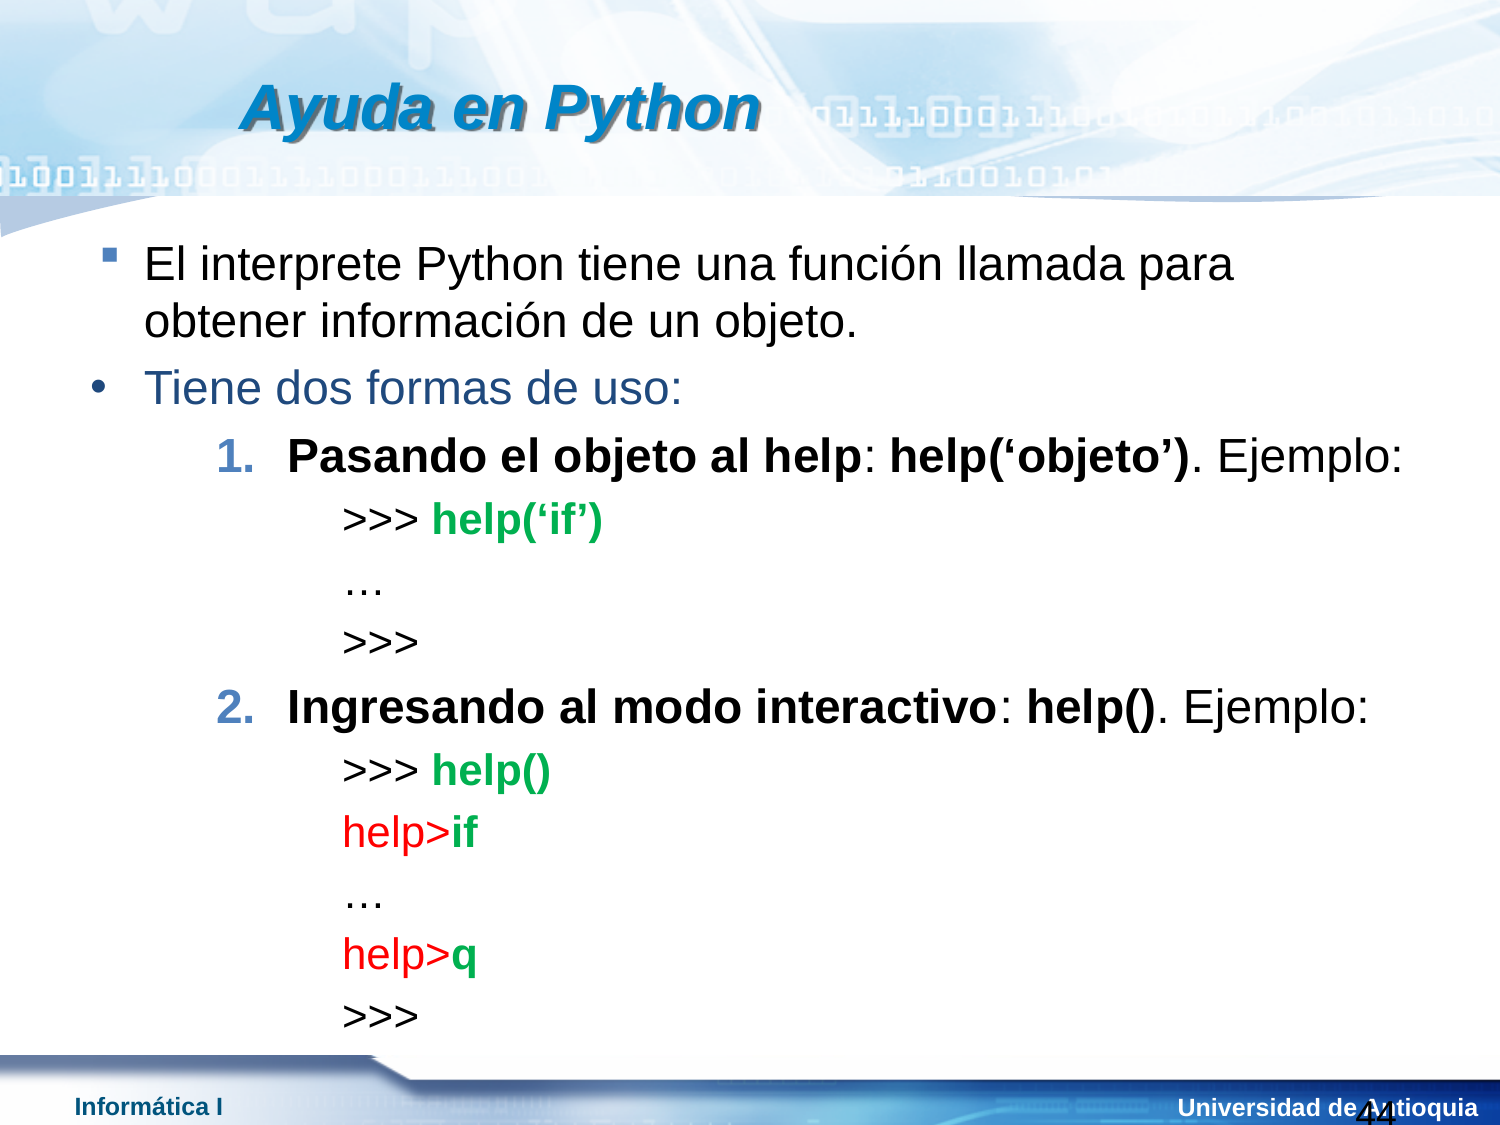

# Ayuda en Python
El interprete Python tiene una función llamada para obtener información de un objeto.
Tiene dos formas de uso:
Pasando el objeto al help: help(‘objeto’). Ejemplo:
>>> help(‘if’)
…
>>>
Ingresando al modo interactivo: help(). Ejemplo:
>>> help()
help>if
…
help>q
>>>